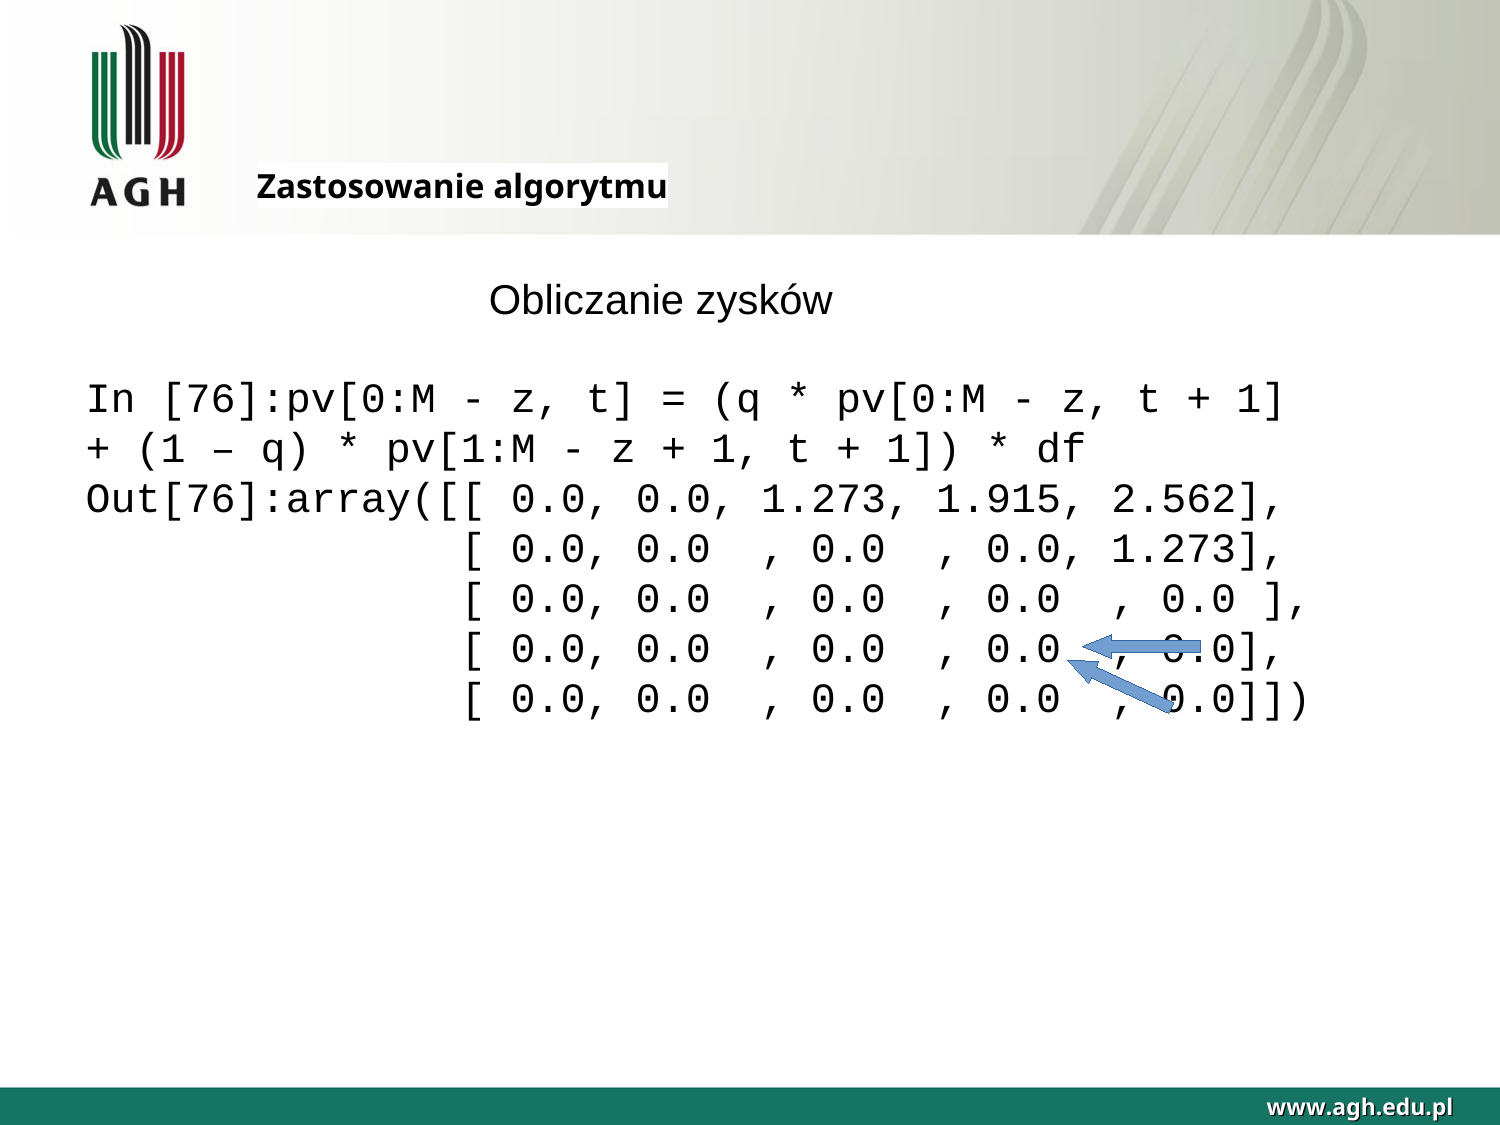

# Zastosowanie algorytmu
Obliczanie zysków
In [76]:pv[0:M - z, t] = (q * pv[0:M - z, t + 1]
+ (1 – q) * pv[1:M - z + 1, t + 1]) * df
Out[76]:array([[ 0.0, 0.0, 1.273, 1.915, 2.562],
 [ 0.0, 0.0 , 0.0 , 0.0, 1.273],
 [ 0.0, 0.0 , 0.0 , 0.0 , 0.0 ],
 [ 0.0, 0.0 , 0.0 , 0.0 , 0.0],
 [ 0.0, 0.0 , 0.0 , 0.0 , 0.0]])
www.agh.edu.pl